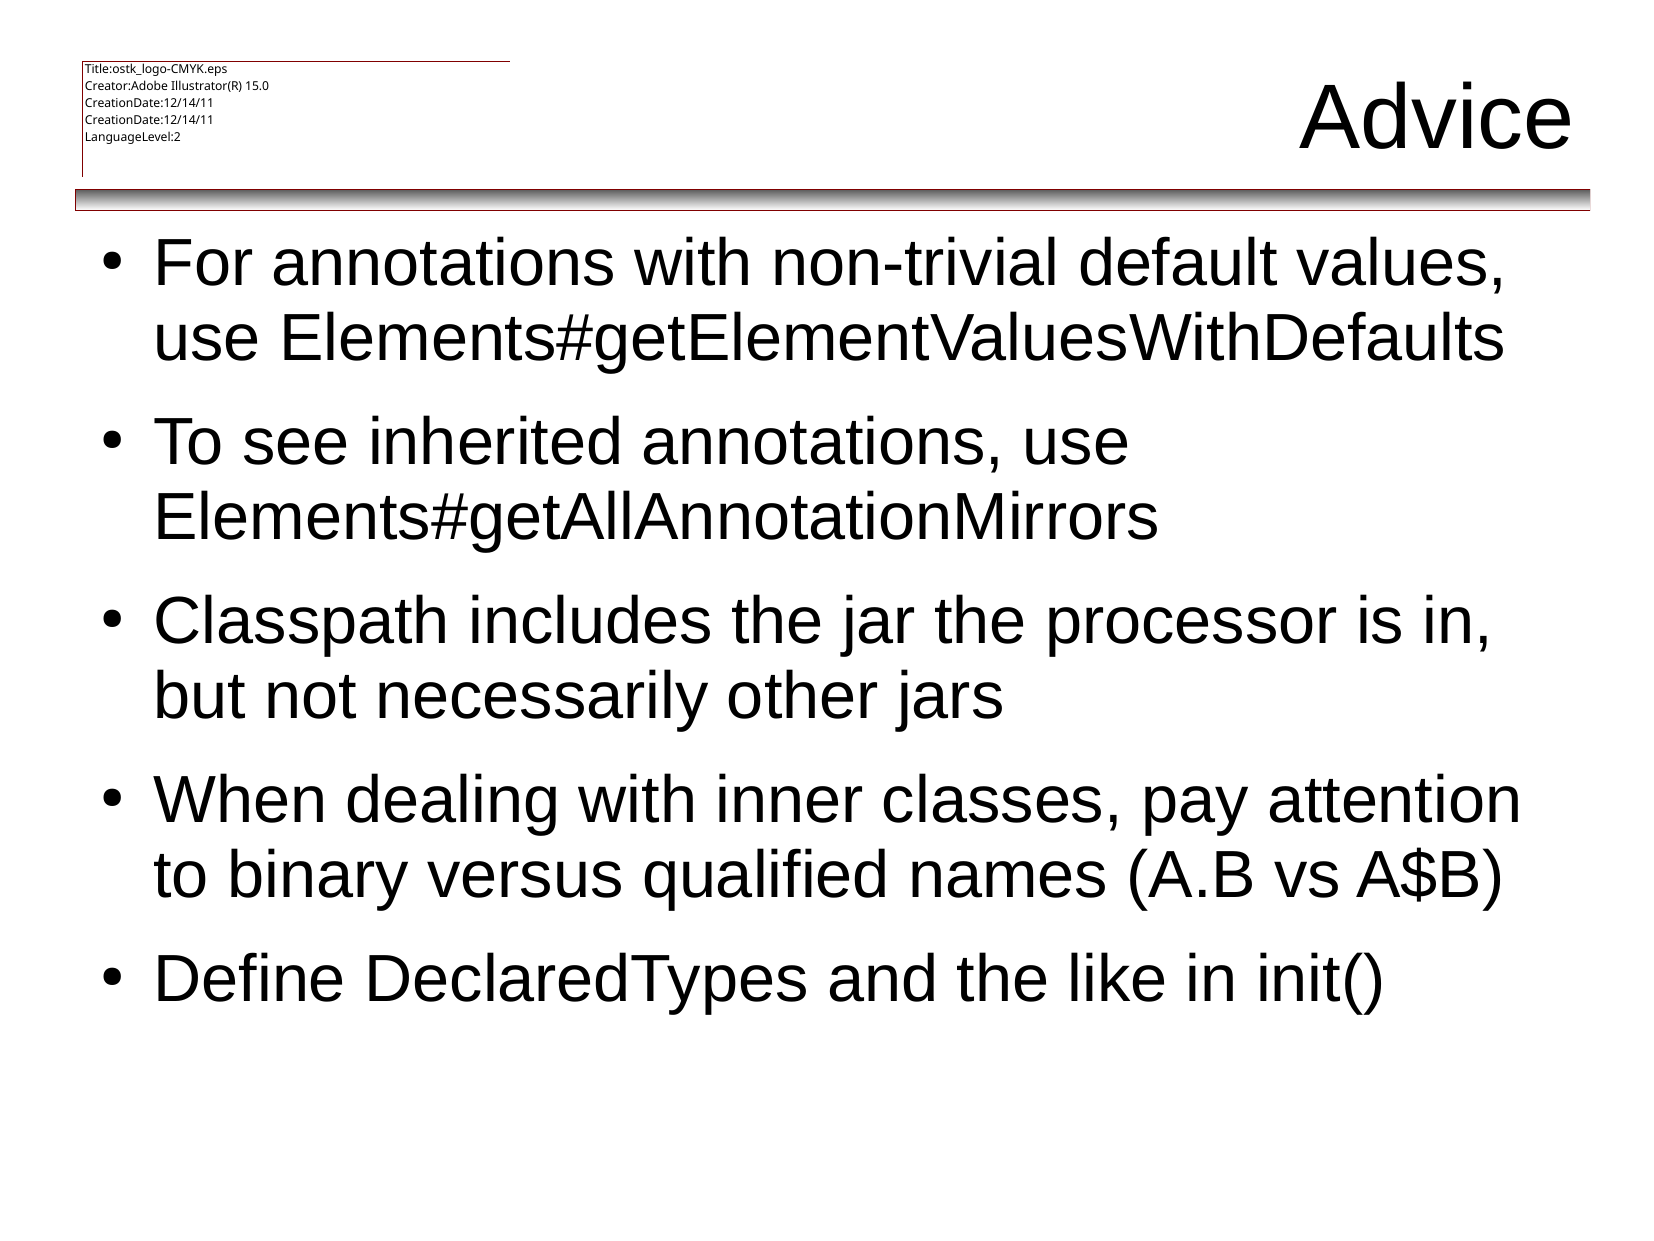

# Advice
For annotations with non-trivial default values, use Elements#getElementValuesWithDefaults
To see inherited annotations, use Elements#getAllAnnotationMirrors
Classpath includes the jar the processor is in, but not necessarily other jars
When dealing with inner classes, pay attention to binary versus qualified names (A.B vs A$B)
Define DeclaredTypes and the like in init()